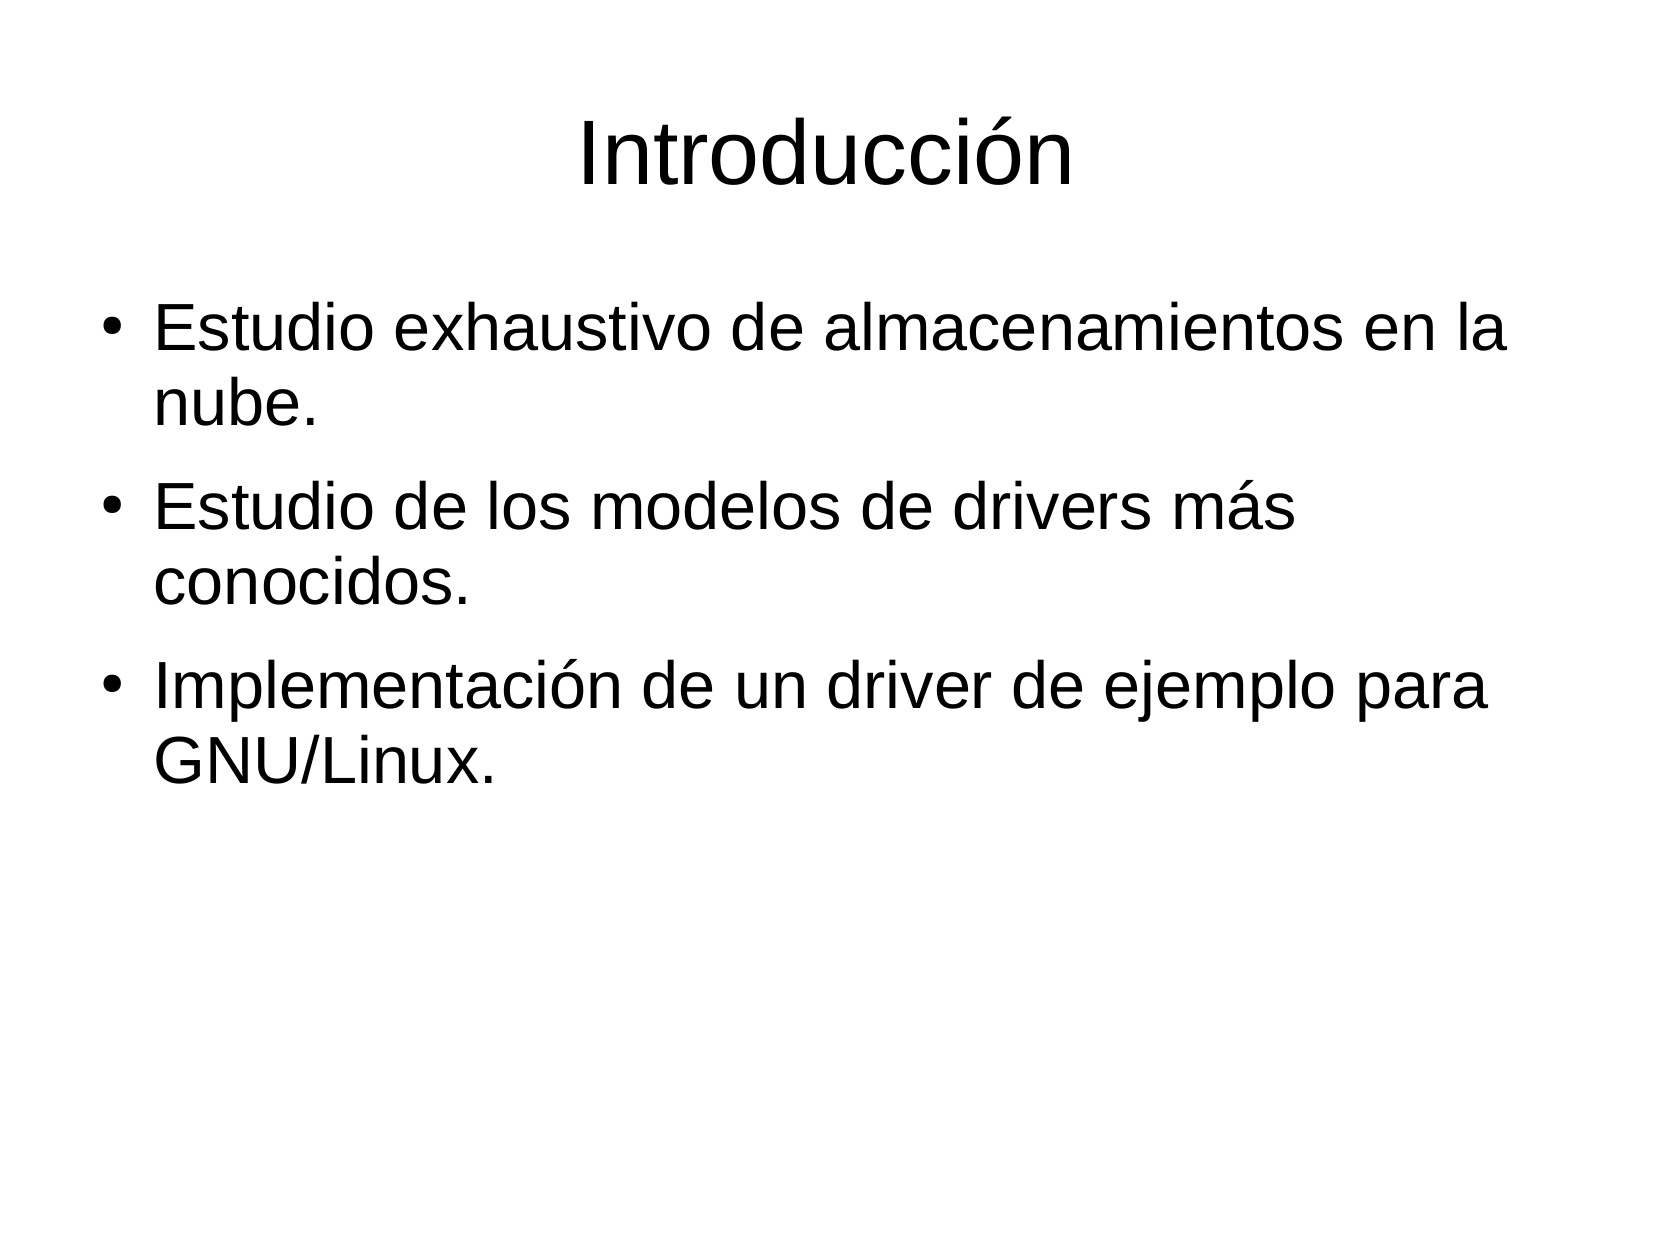

# Introducción
Estudio exhaustivo de almacenamientos en la nube.
Estudio de los modelos de drivers más conocidos.
Implementación de un driver de ejemplo para GNU/Linux.